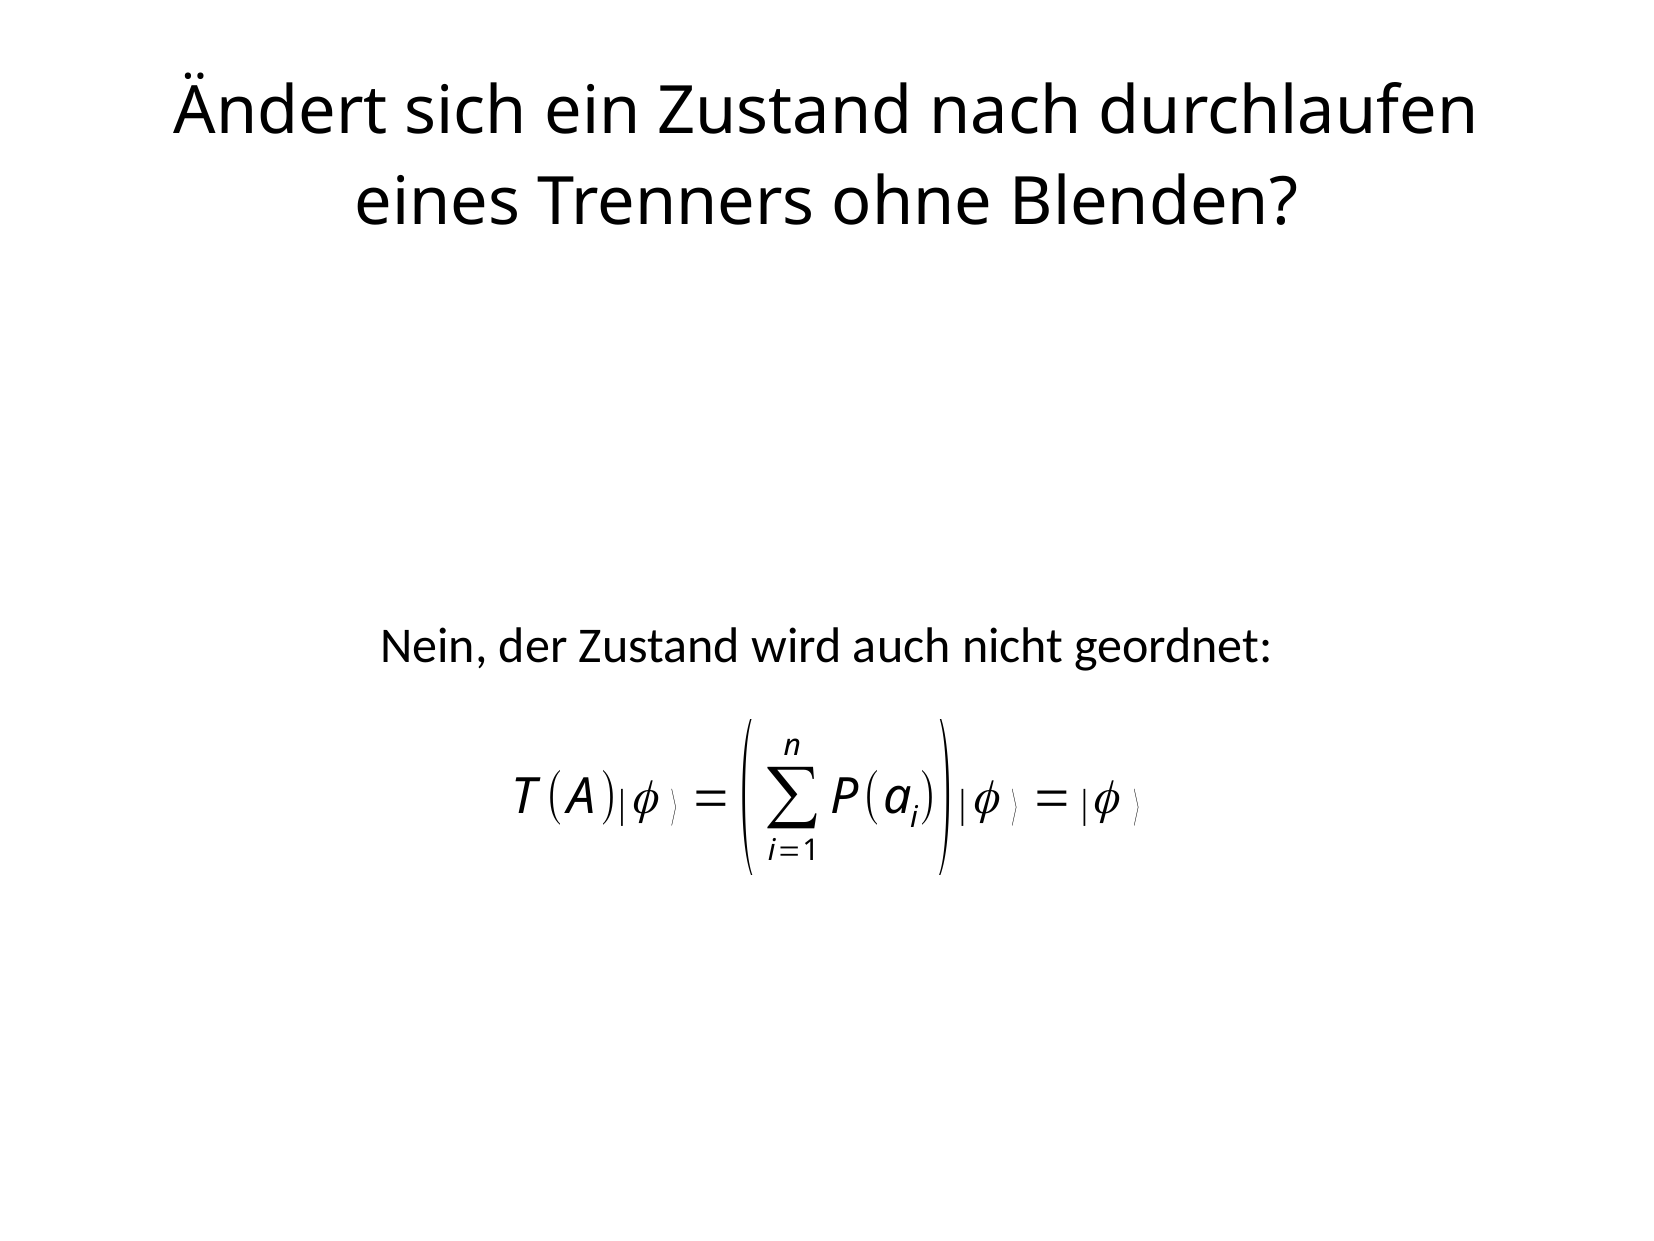

# Ändert sich ein Zustand nach durchlaufen eines Trenners ohne Blenden?
Nein, der Zustand wird auch nicht geordnet: